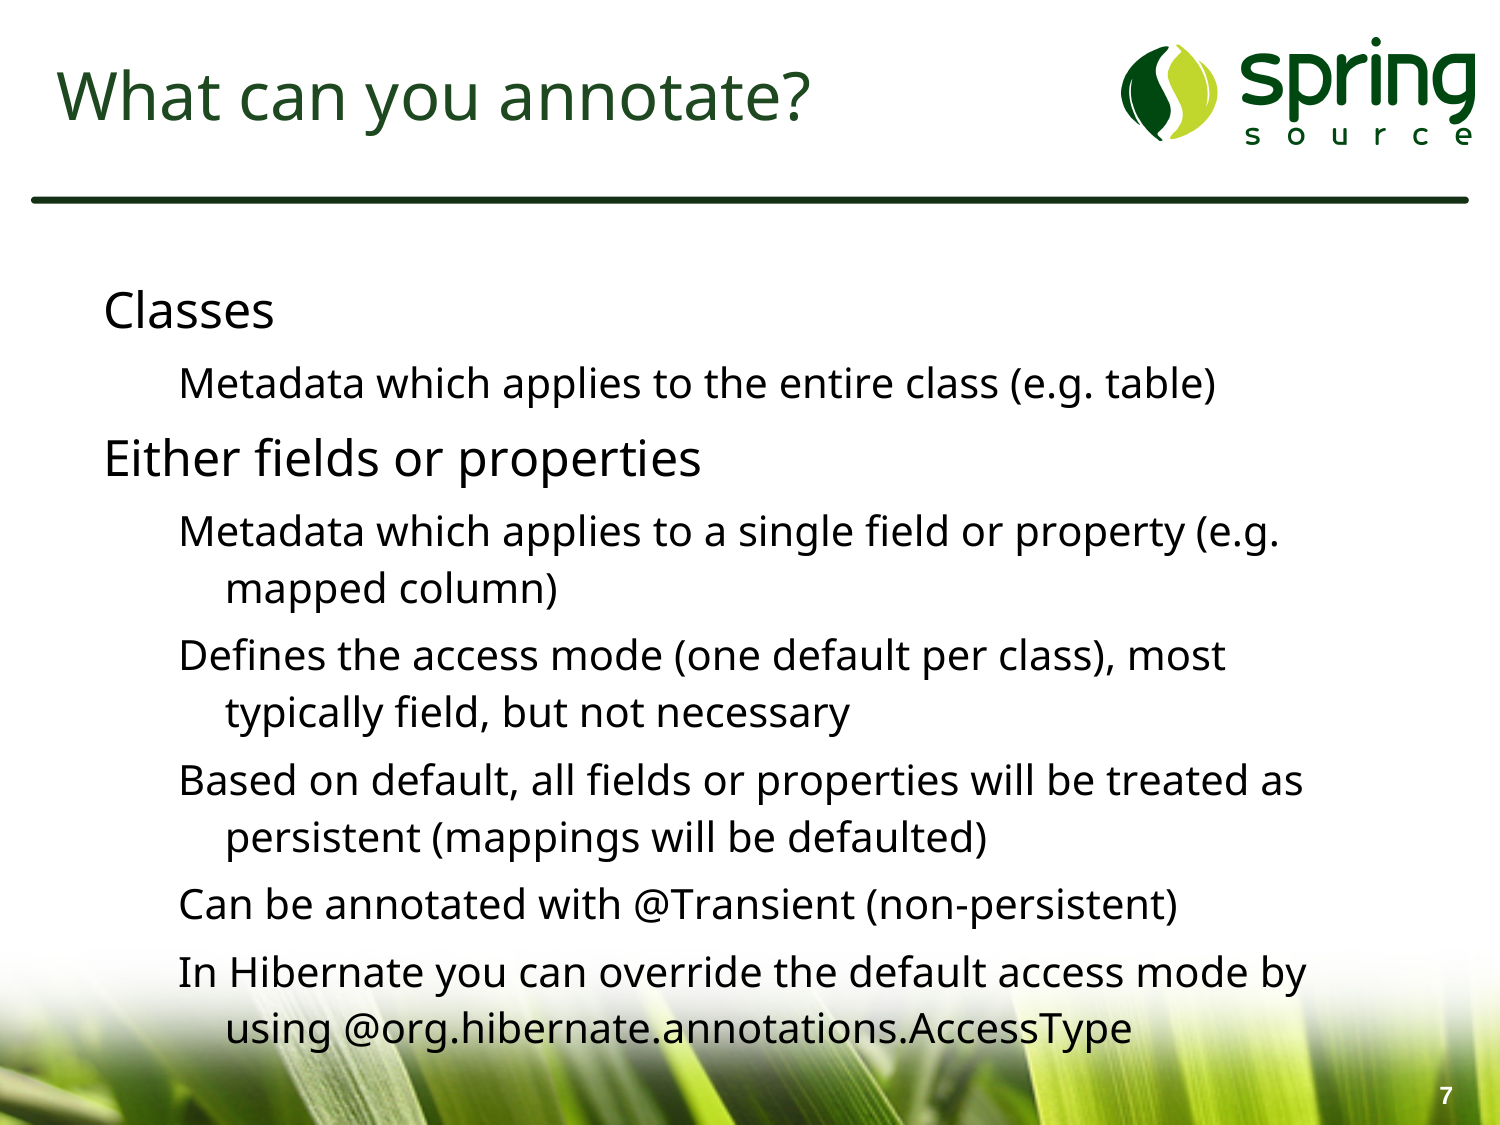

# What can you annotate?
Classes
Metadata which applies to the entire class (e.g. table)
Either fields or properties
Metadata which applies to a single field or property (e.g. mapped column)
Defines the access mode (one default per class), most typically field, but not necessary
Based on default, all fields or properties will be treated as persistent (mappings will be defaulted)
Can be annotated with @Transient (non-persistent)
In Hibernate you can override the default access mode by using @org.hibernate.annotations.AccessType